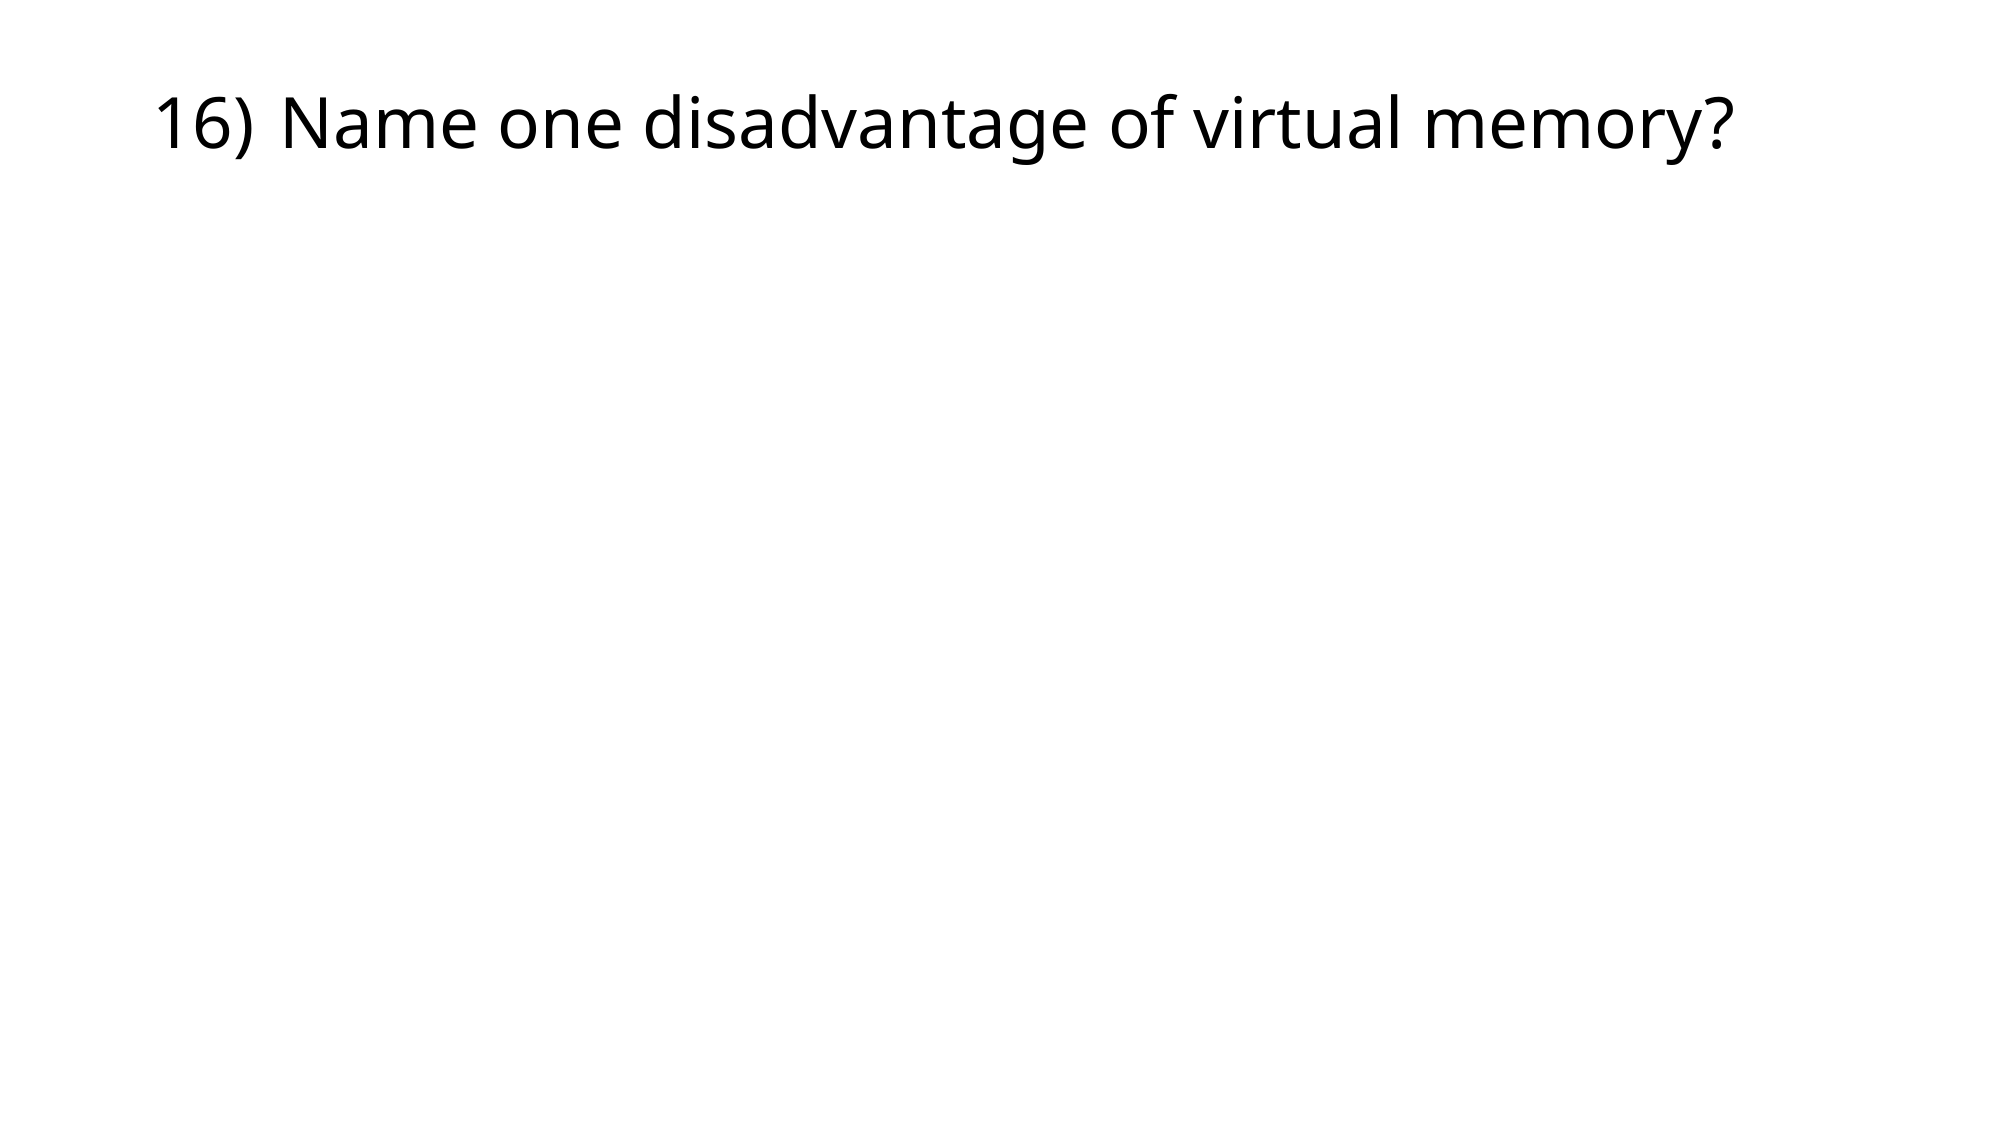

# 16)	Name one disadvantage of virtual memory?